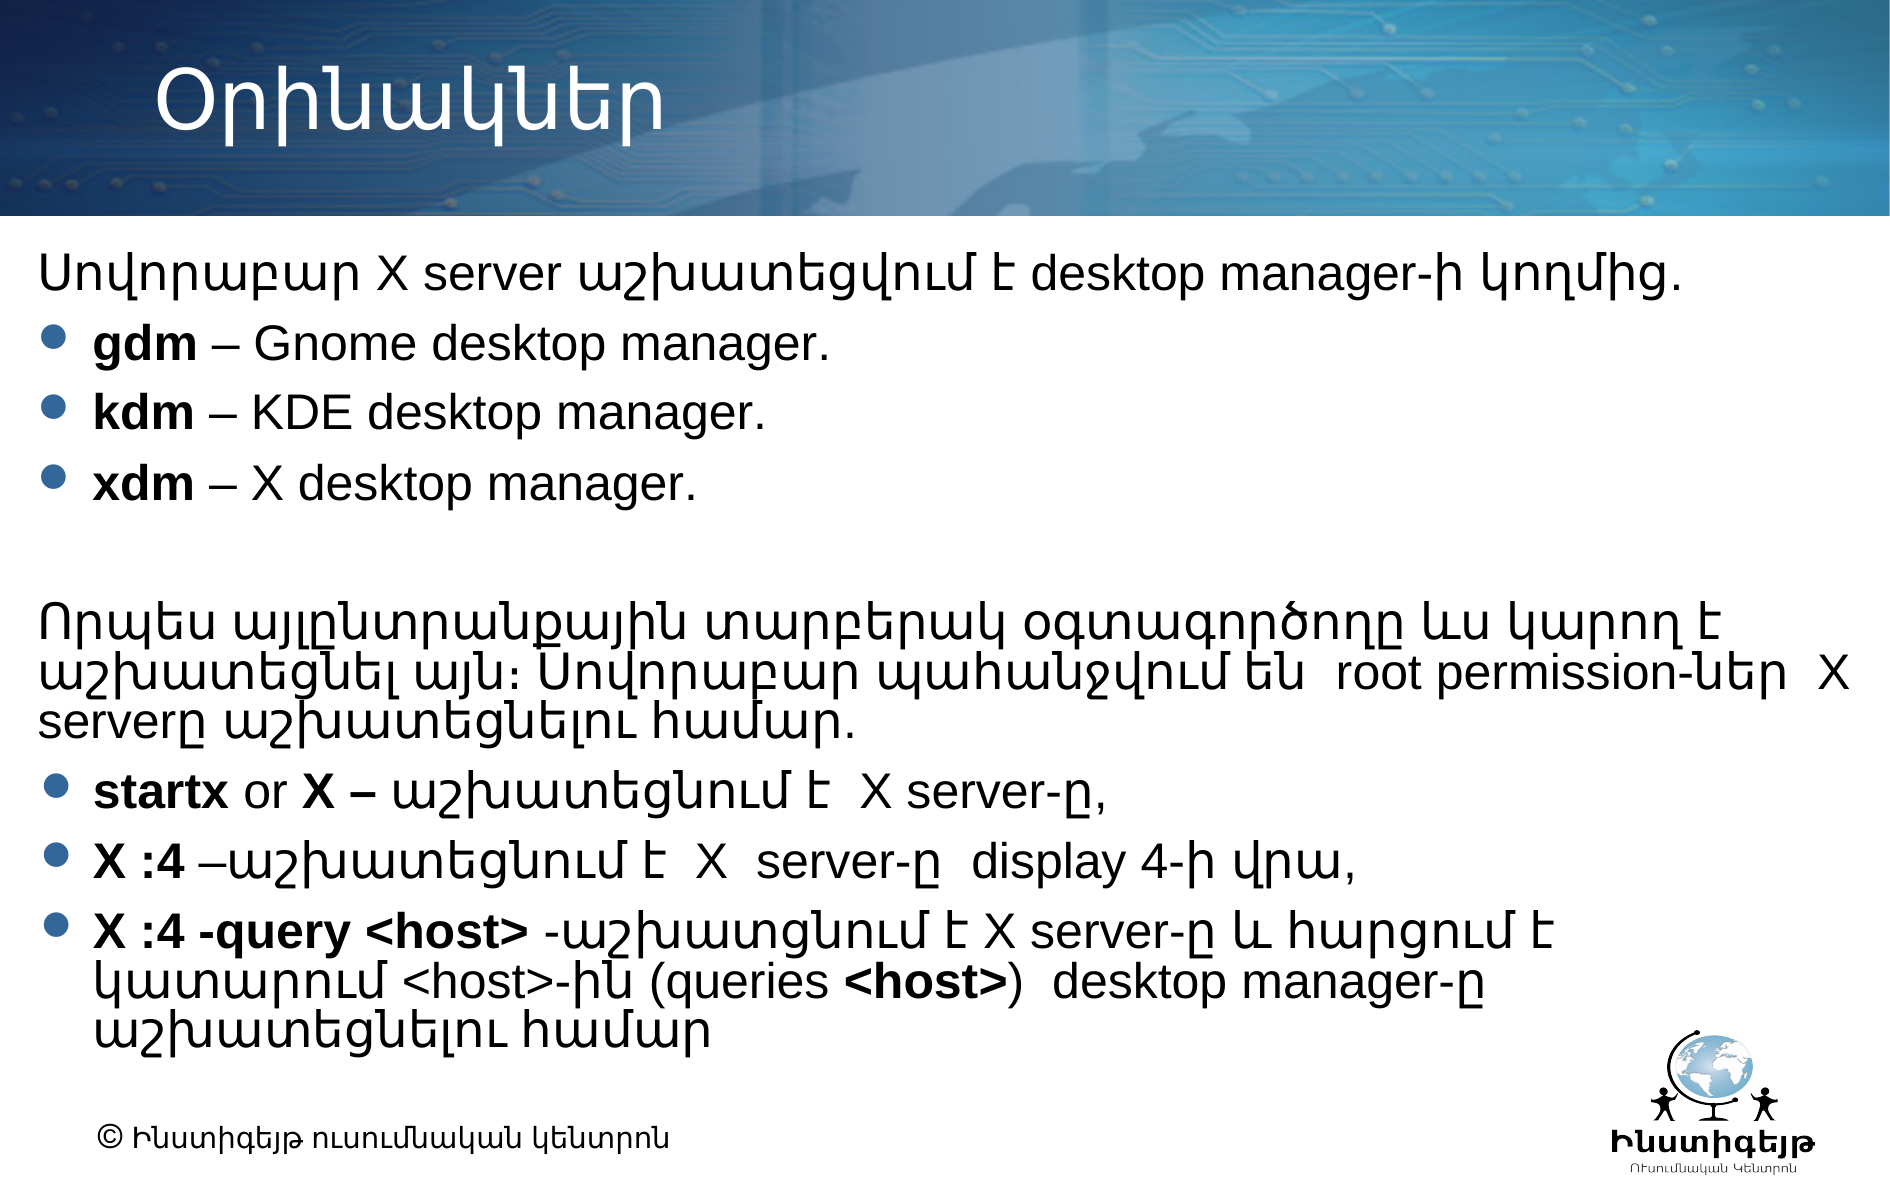

Օրինակներ
# Սովորաբար X server աշխատեցվում է desktop manager-ի կողմից.
gdm – Gnome desktop manager.
kdm – KDE desktop manager.
xdm – X desktop manager.
Որպես այլընտրանքային տարբերակ օգտագործողը ևս կարող է աշխատեցնել այն։ Սովորաբար պահանջվում են root permission-ներ X serverը աշխատեցնելու համար.
startx or X – աշխատեցնում է X server-ը,
X :4 –աշխատեցնում է X server-ը display 4-ի վրա,
X :4 -query <host> -աշխատցնում է X server-ը և հարցում է կատարում <host>-ին (queries <host>) desktop manager-ը աշխատեցնելու համար